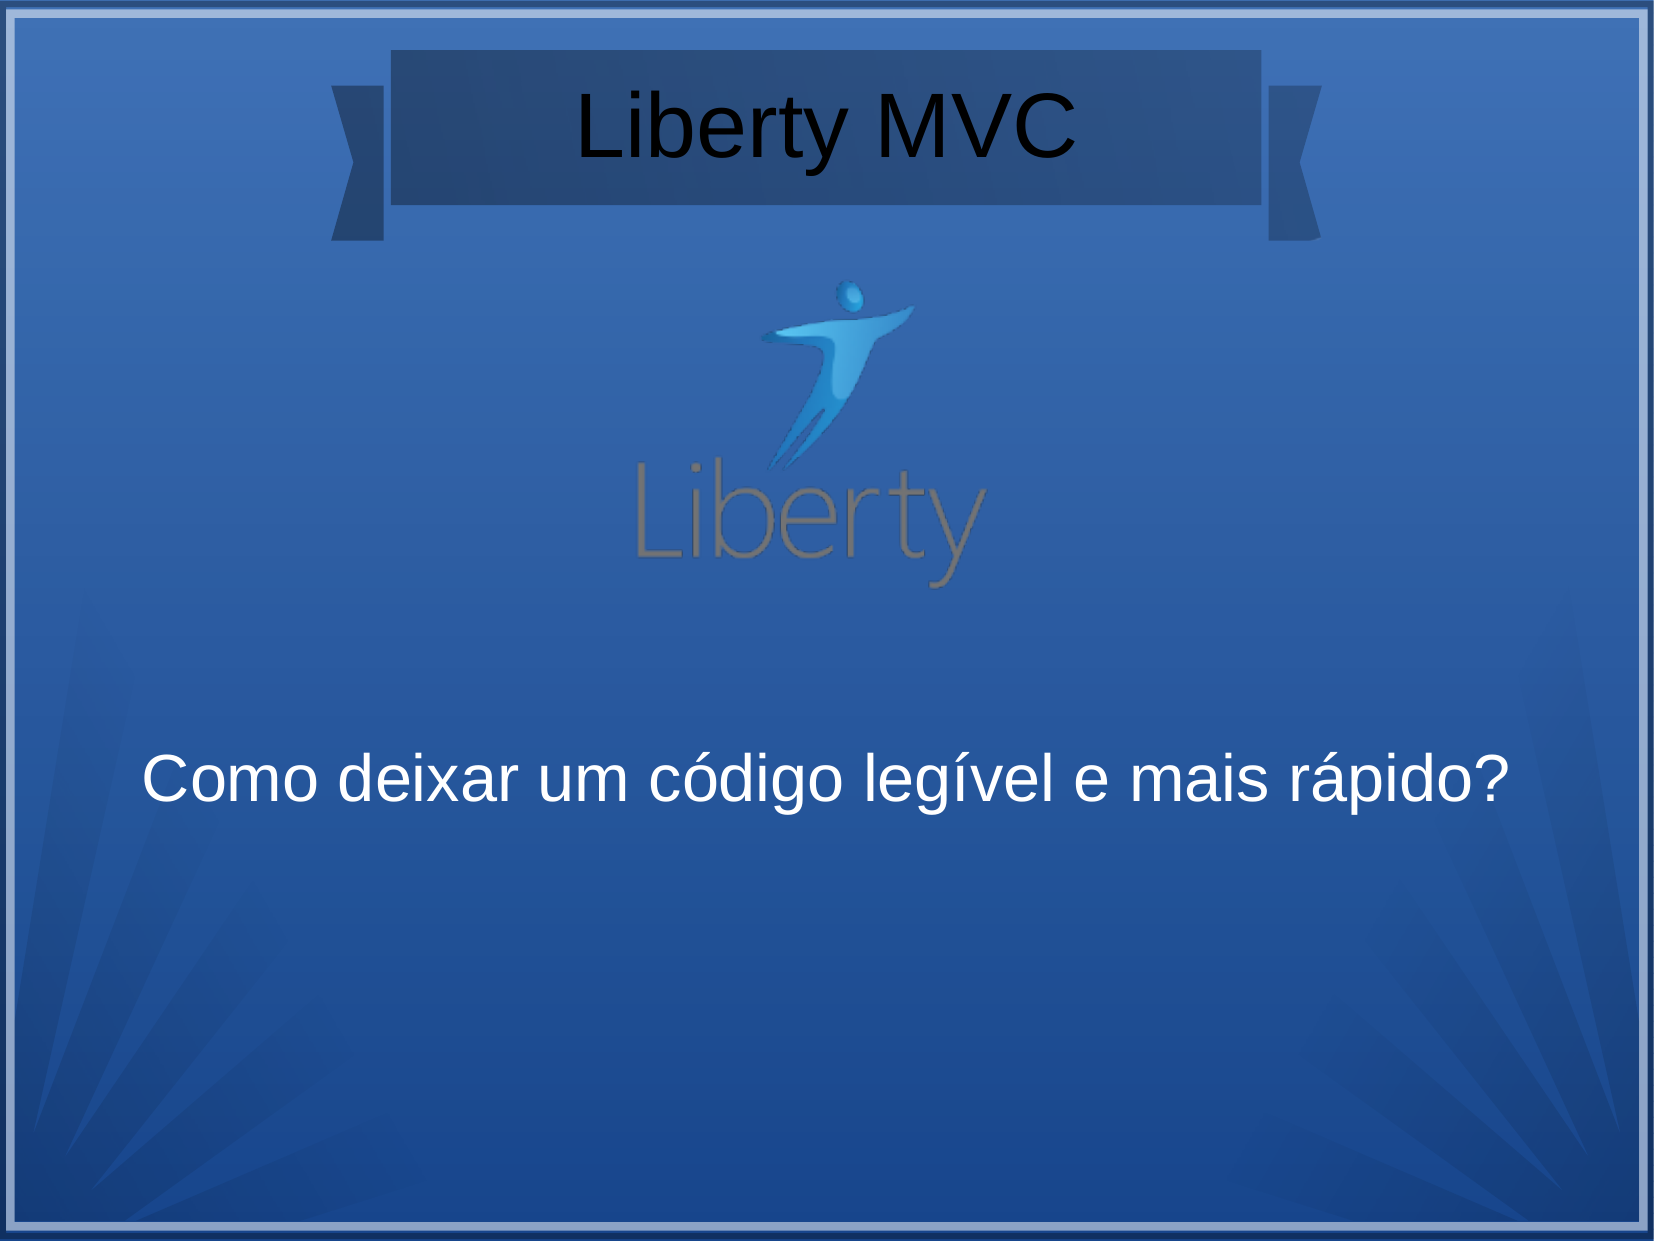

# Liberty MVC
Como deixar um código legível e mais rápido?